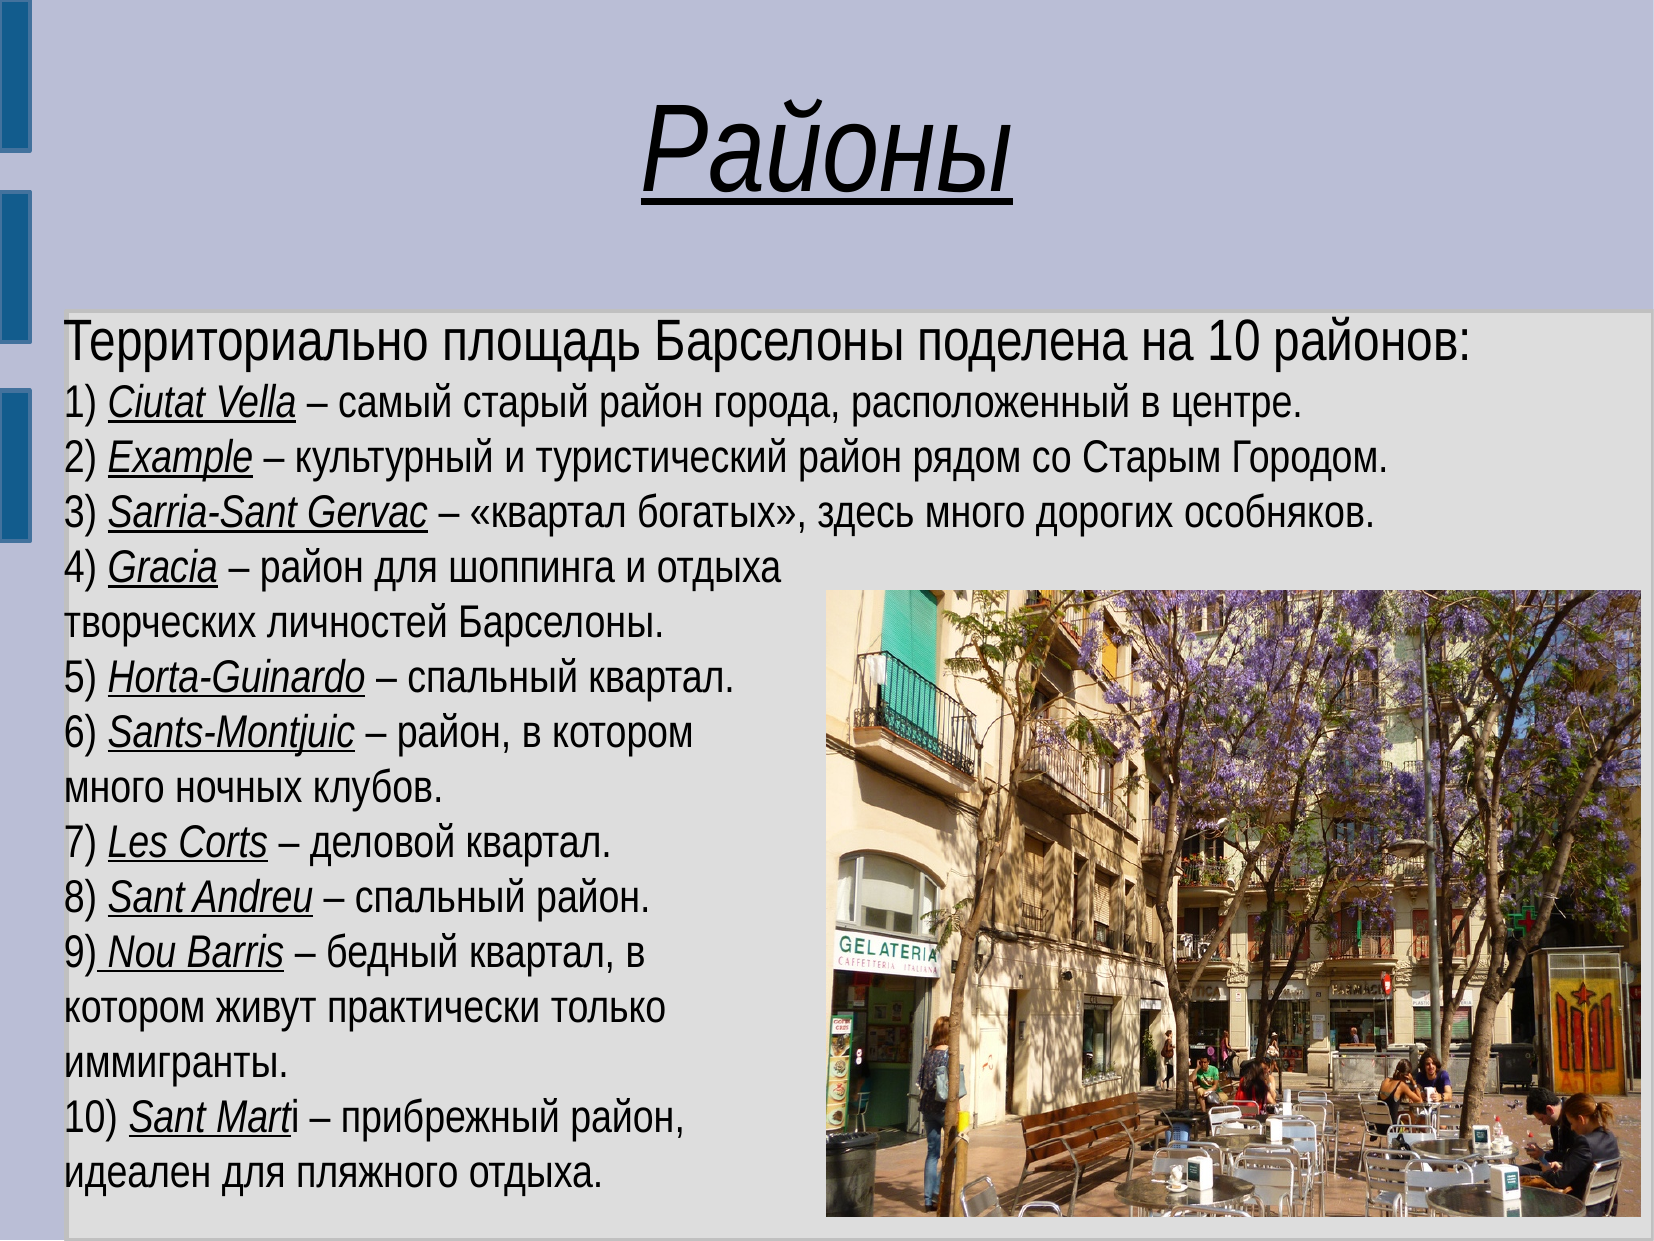

Районы
Территориально площадь Барселоны поделена на 10 районов:
1) Ciutat Vella – самый старый район города, расположенный в центре.
2) Example – культурный и туристический район рядом со Старым Городом.
3) Sarria-Sant Gervac – «квартал богатых», здесь много дорогих особняков.
4) Gracia – район для шоппинга и отдыха
творческих личностей Барселоны.
5) Horta-Guinardo – спальный квартал.
6) Sants-Montjuic – район, в котором
много ночных клубов.
7) Les Corts – деловой квартал.
8) Sant Andreu – спальный район.
9) Nou Barris – бедный квартал, в
котором живут практически только
иммигранты.
10) Sant Marti – прибрежный район,
идеален для пляжного отдыха.